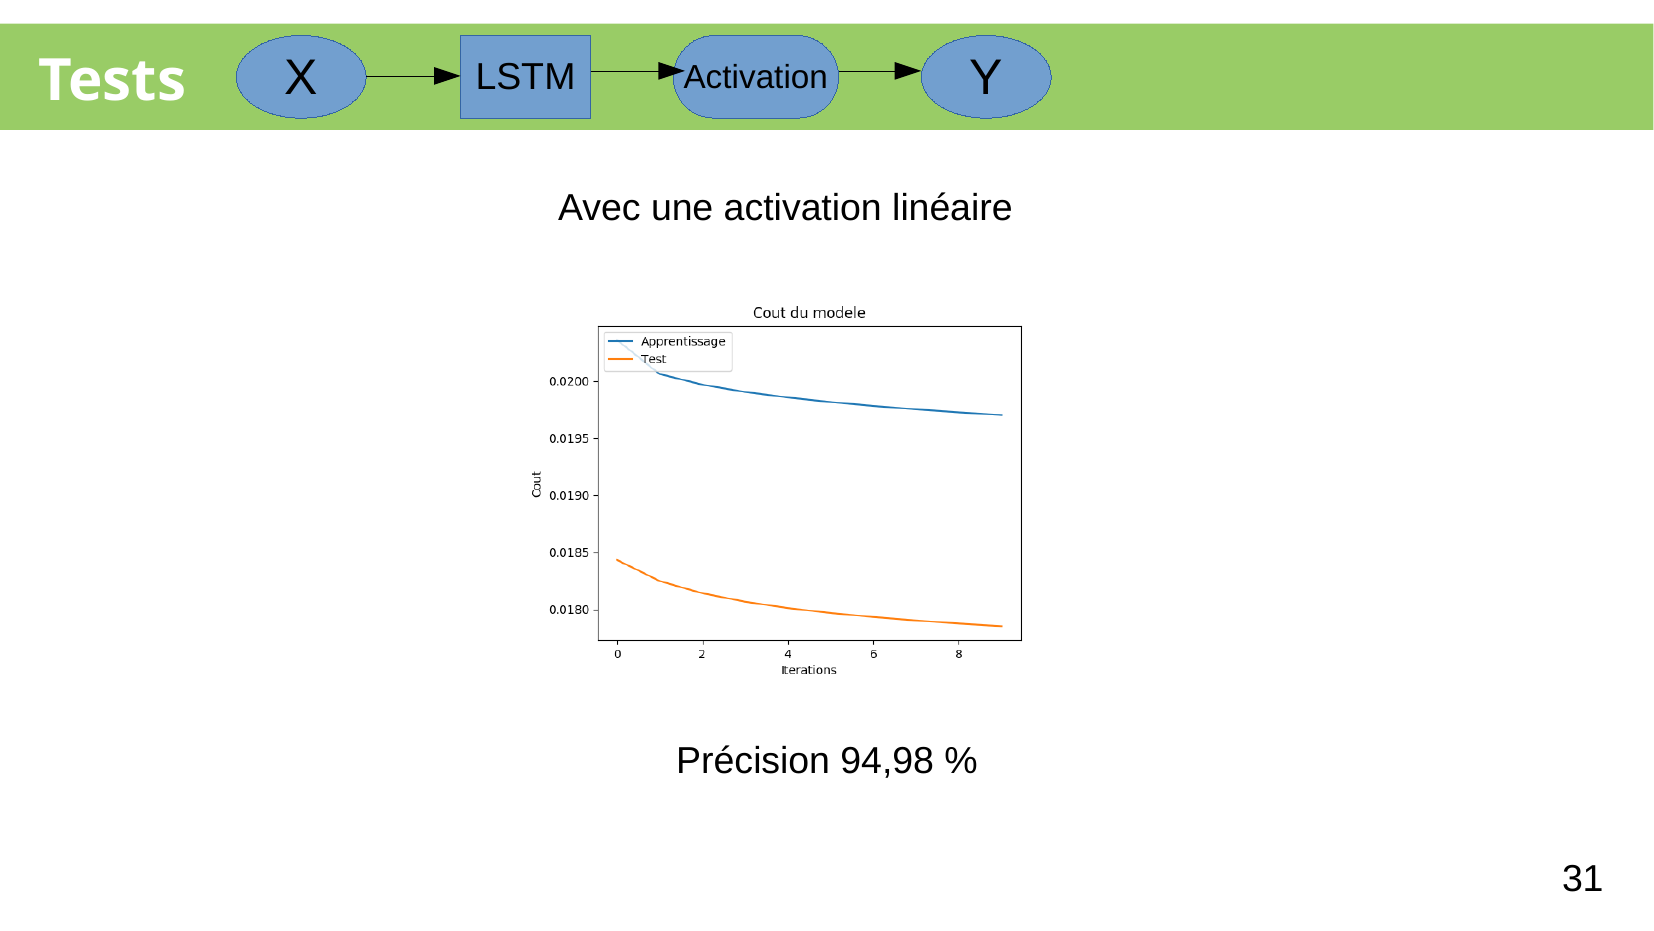

# Tests
X
LSTM
Activation
Y
Avec une activation linéaire
Précision 94,98 %